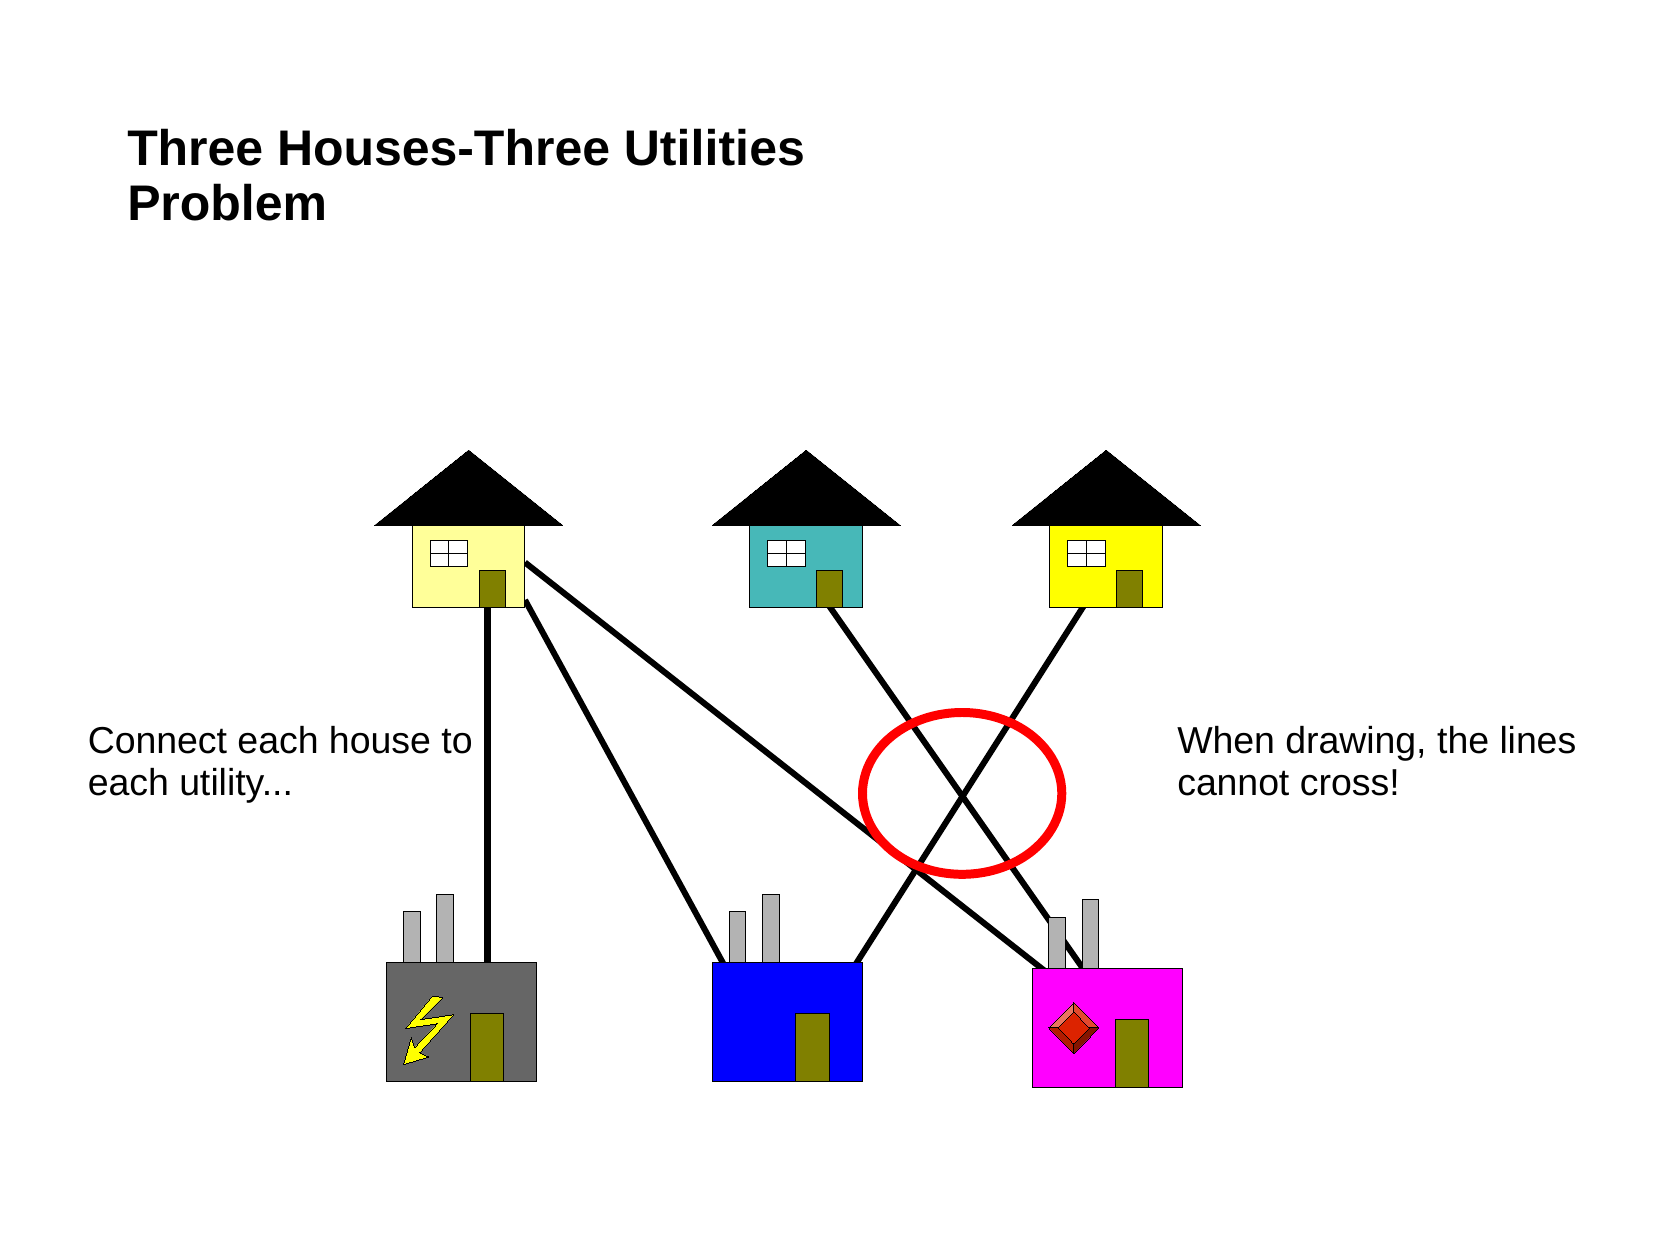

Three Houses-Three Utilities Problem
Connect each house to
each utility...
When drawing, the lines
cannot cross!